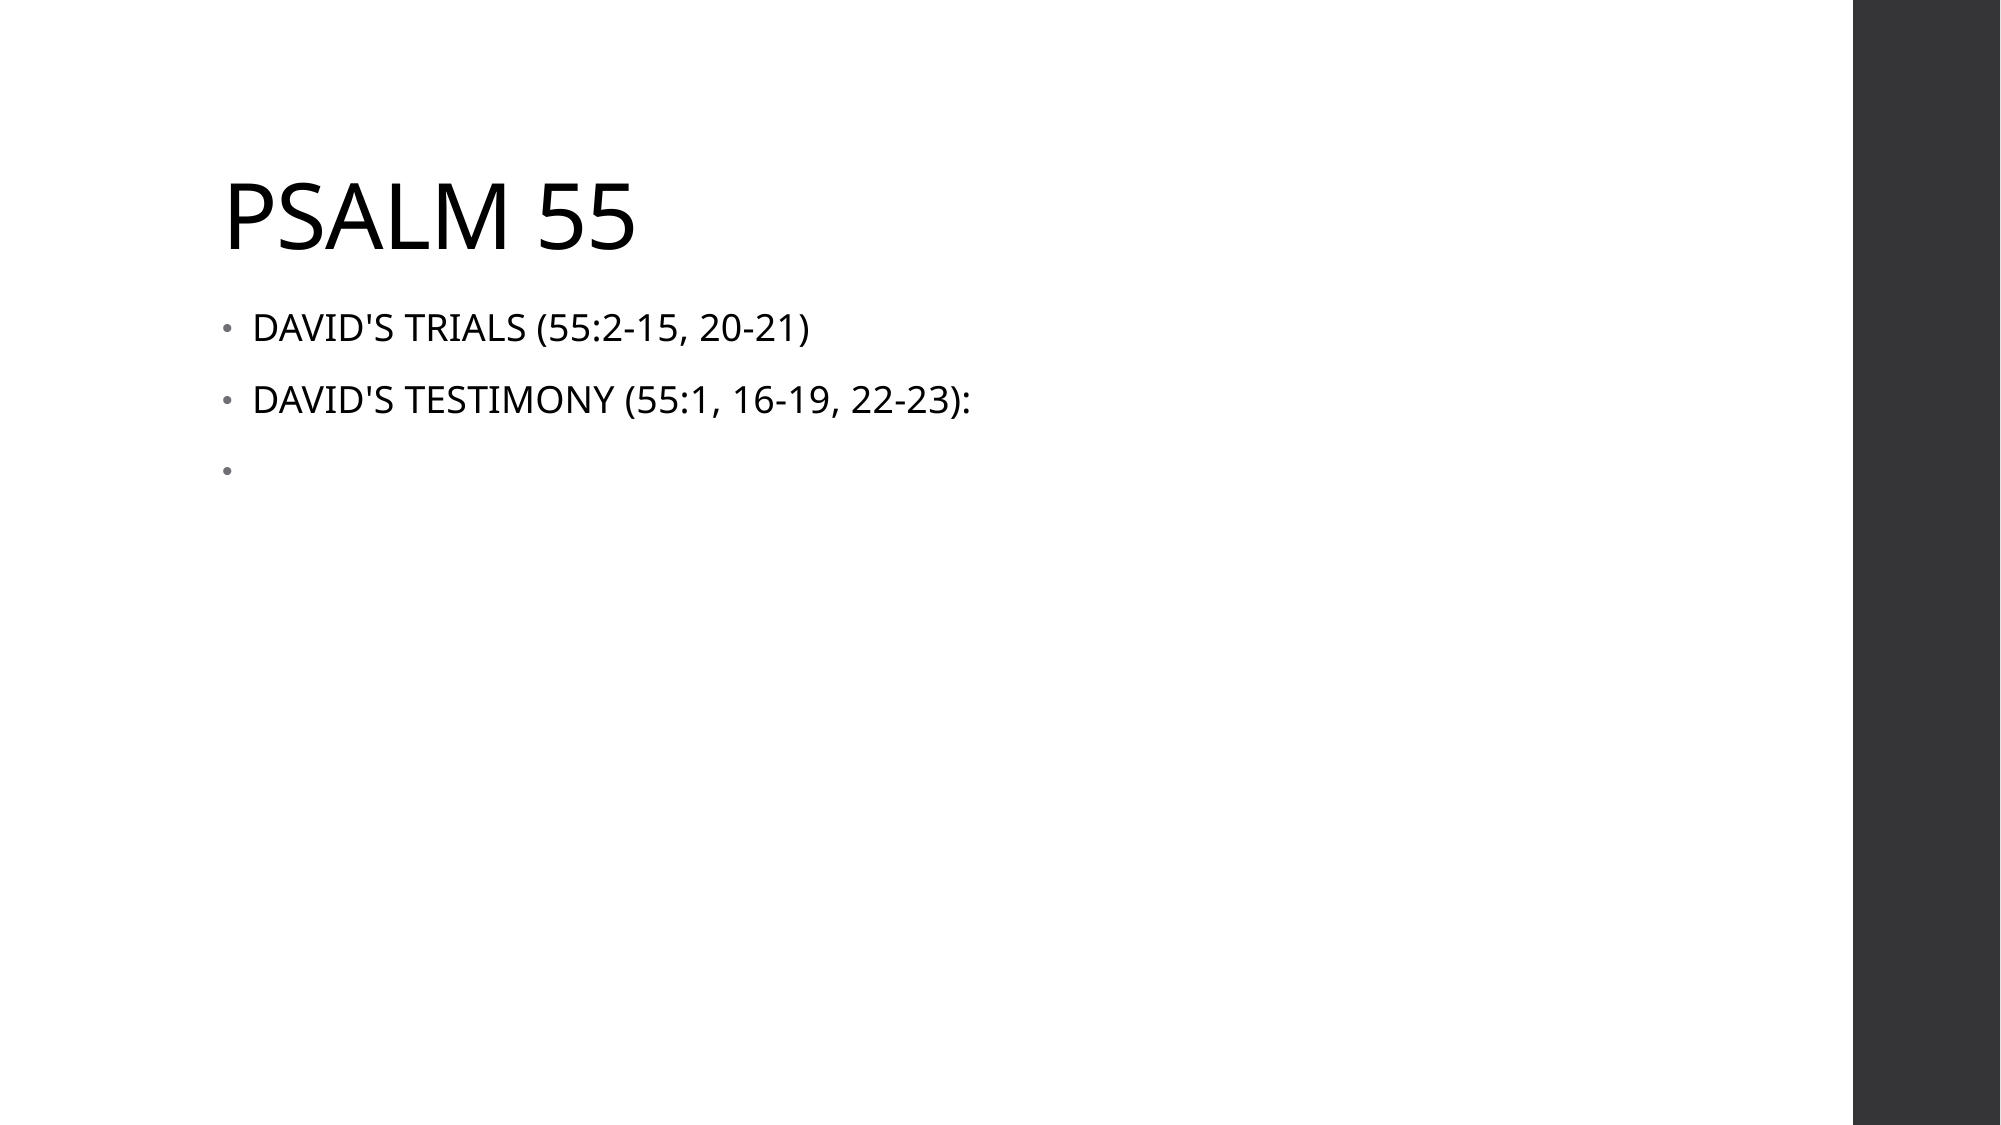

# PSALM 55
DAVID'S TRIALS (55:2-15, 20-21)
DAVID'S TESTIMONY (55:1, 16-19, 22-23):